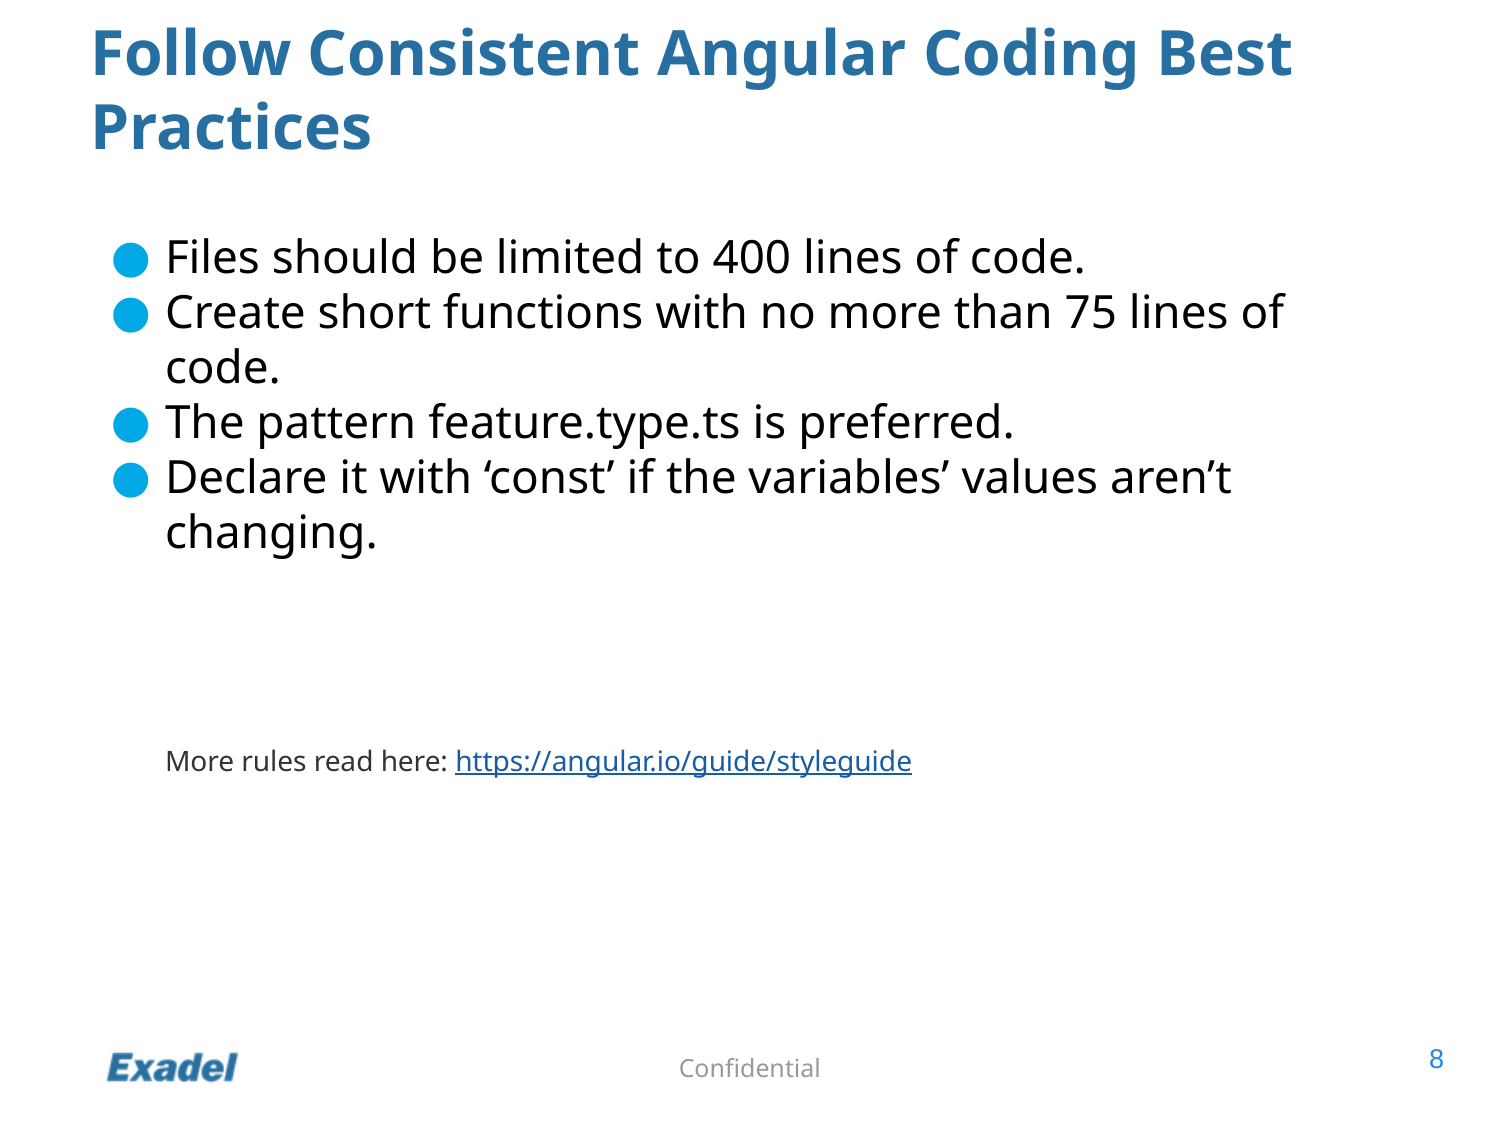

# Follow Consistent Angular Coding Best Practices
Files should be limited to 400 lines of code.
Create short functions with no more than 75 lines of code.
The pattern feature.type.ts is preferred.
Declare it with ‘const’ if the variables’ values aren’t changing.
More rules read here: https://angular.io/guide/styleguide